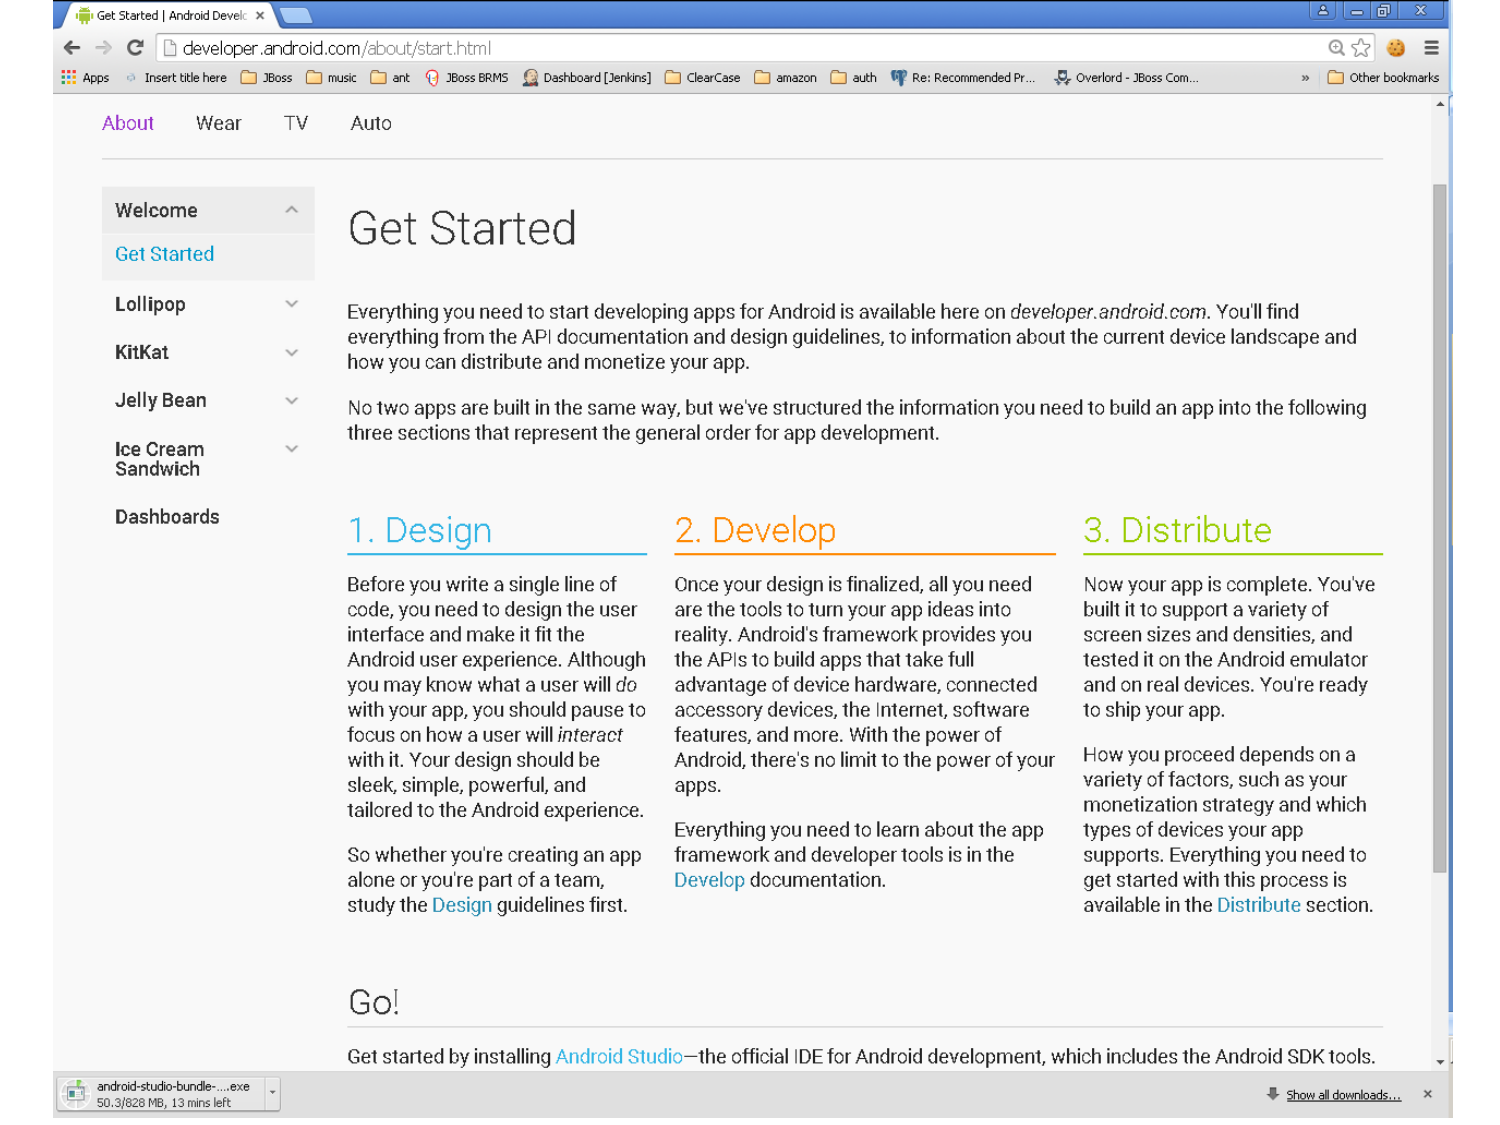

#
05.09.2019
Creative Commons Attribution-ShareAlike 3.0
Creative Commons Attribution-ShareAlike 3.0
2